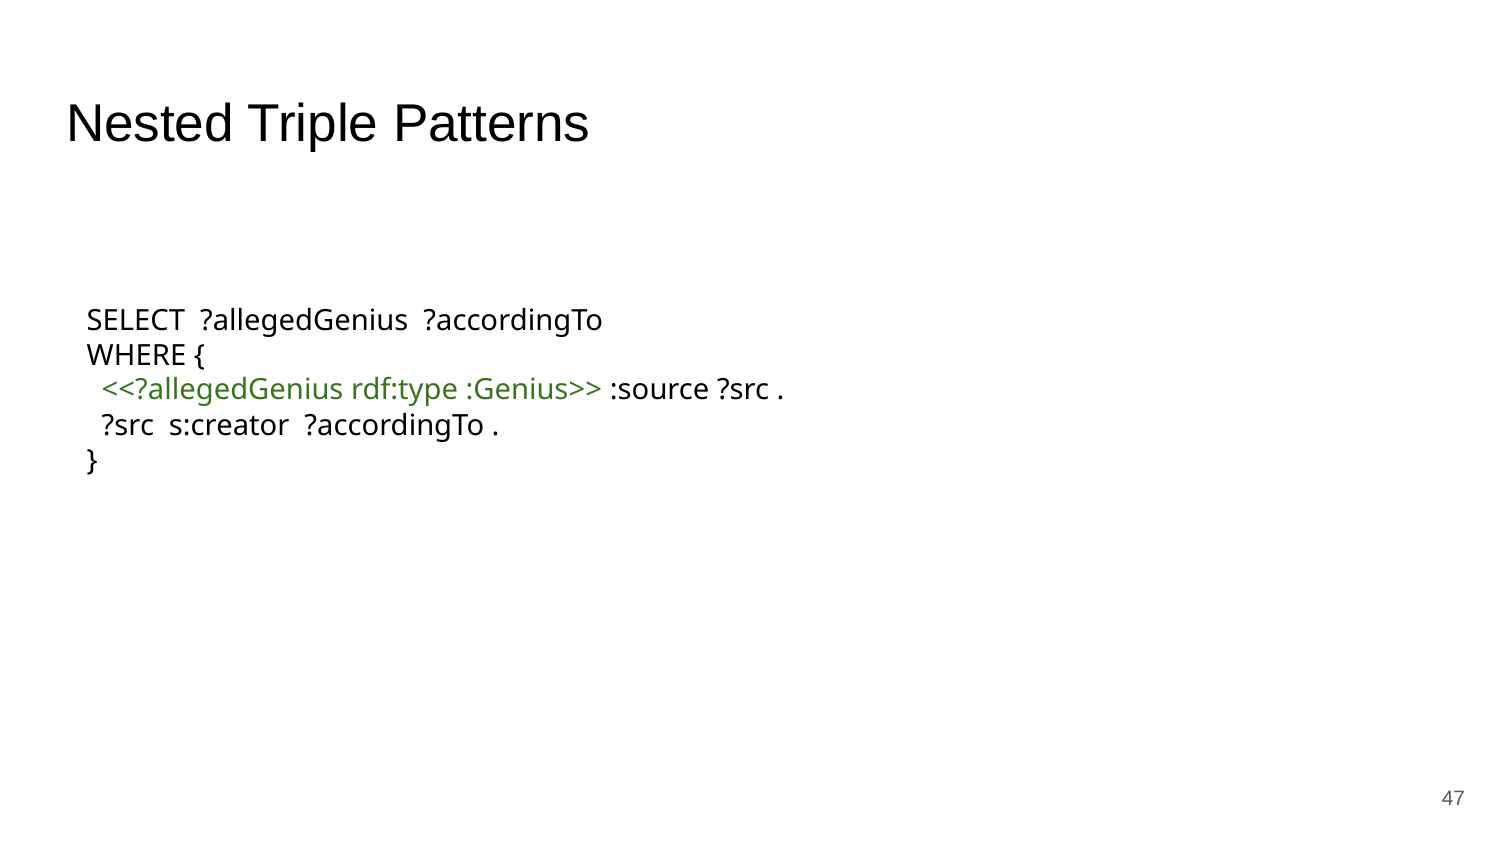

# Nested Triple Patterns
SELECT ?allegedGenius ?accordingTo
WHERE {
 <<?allegedGenius rdf:type :Genius>> :source ?src .
 ?src s:creator ?accordingTo .
}